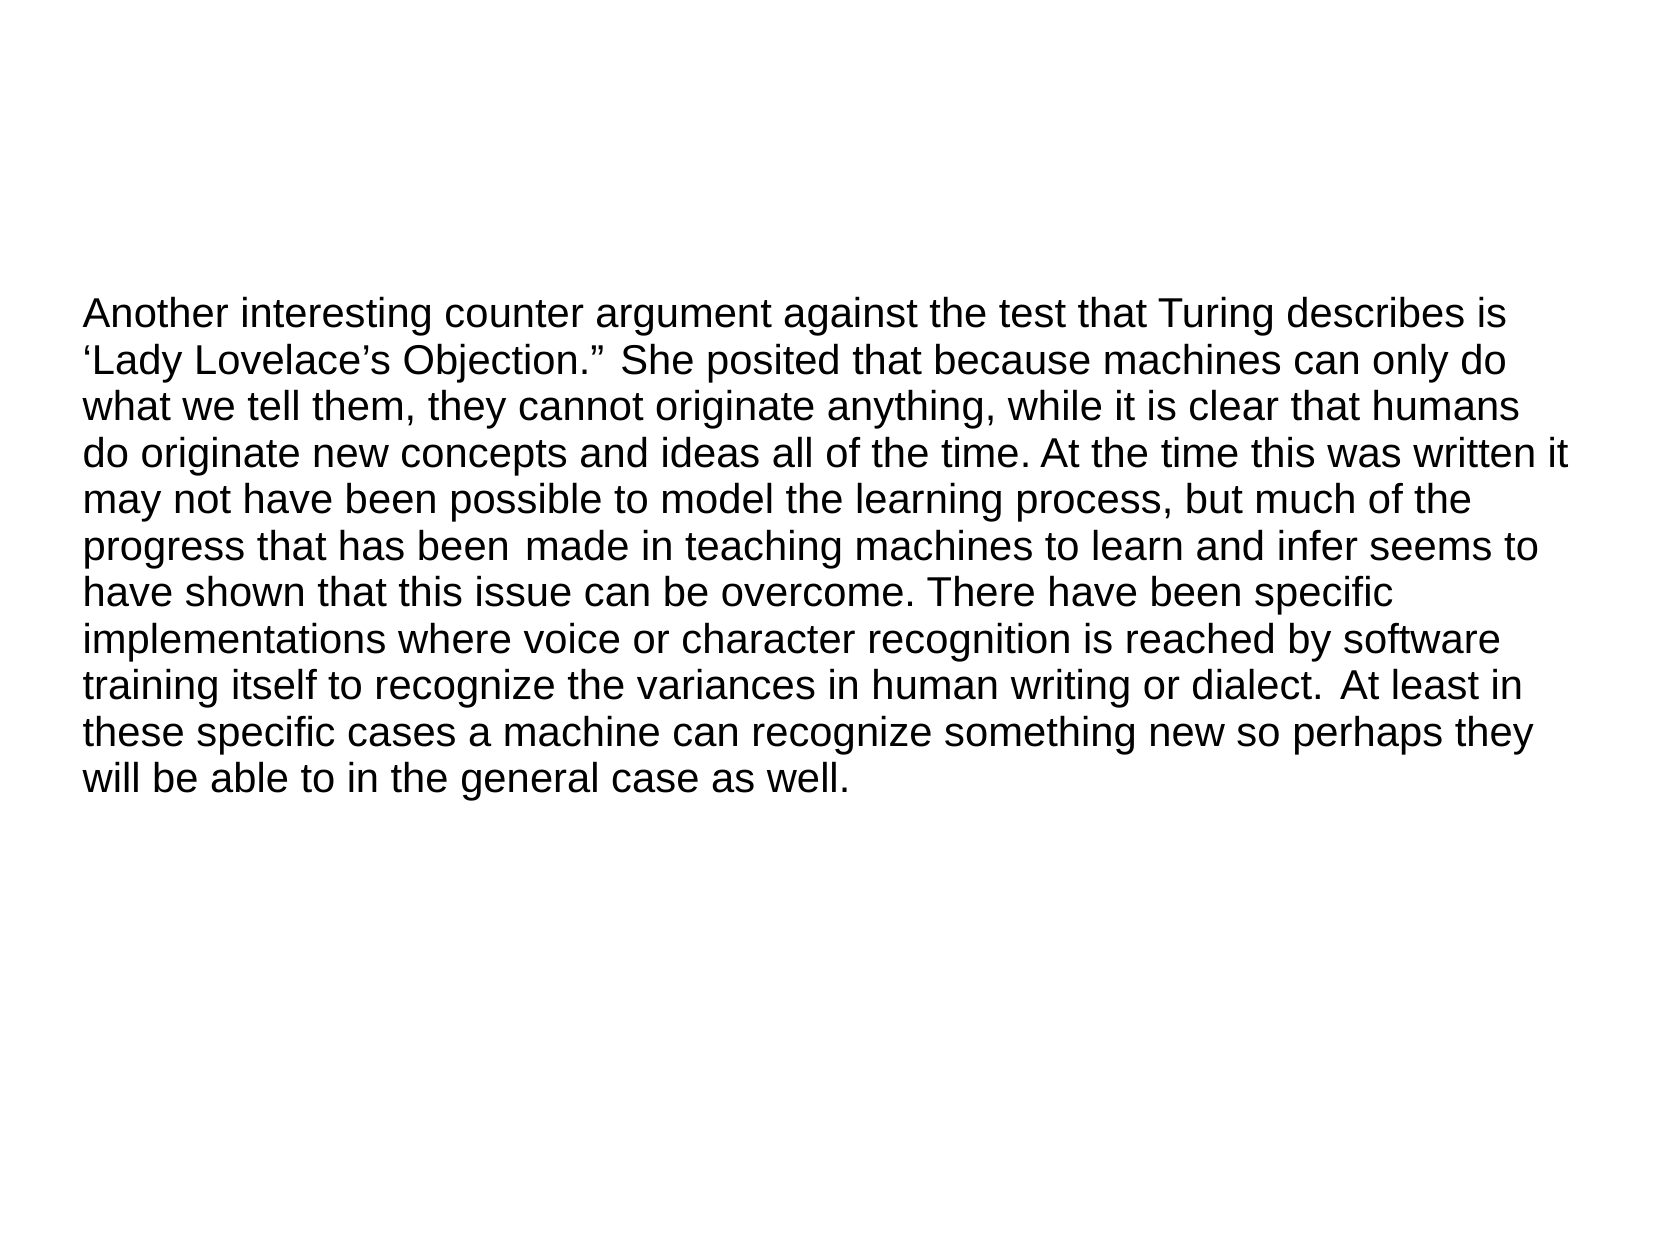

#
Another interesting counter argument against the test that Turing describes is ‘Lady Lovelace’s Objection.” She posited that because machines can only do what we tell them, they cannot originate anything, while it is clear that humans do originate new concepts and ideas all of the time. At the time this was written it may not have been possible to model the learning process, but much of the progress that has been made in teaching machines to learn and infer seems to have shown that this issue can be overcome. There have been specific implementations where voice or character recognition is reached by software training itself to recognize the variances in human writing or dialect. At least in these specific cases a machine can recognize something new so perhaps they will be able to in the general case as well.